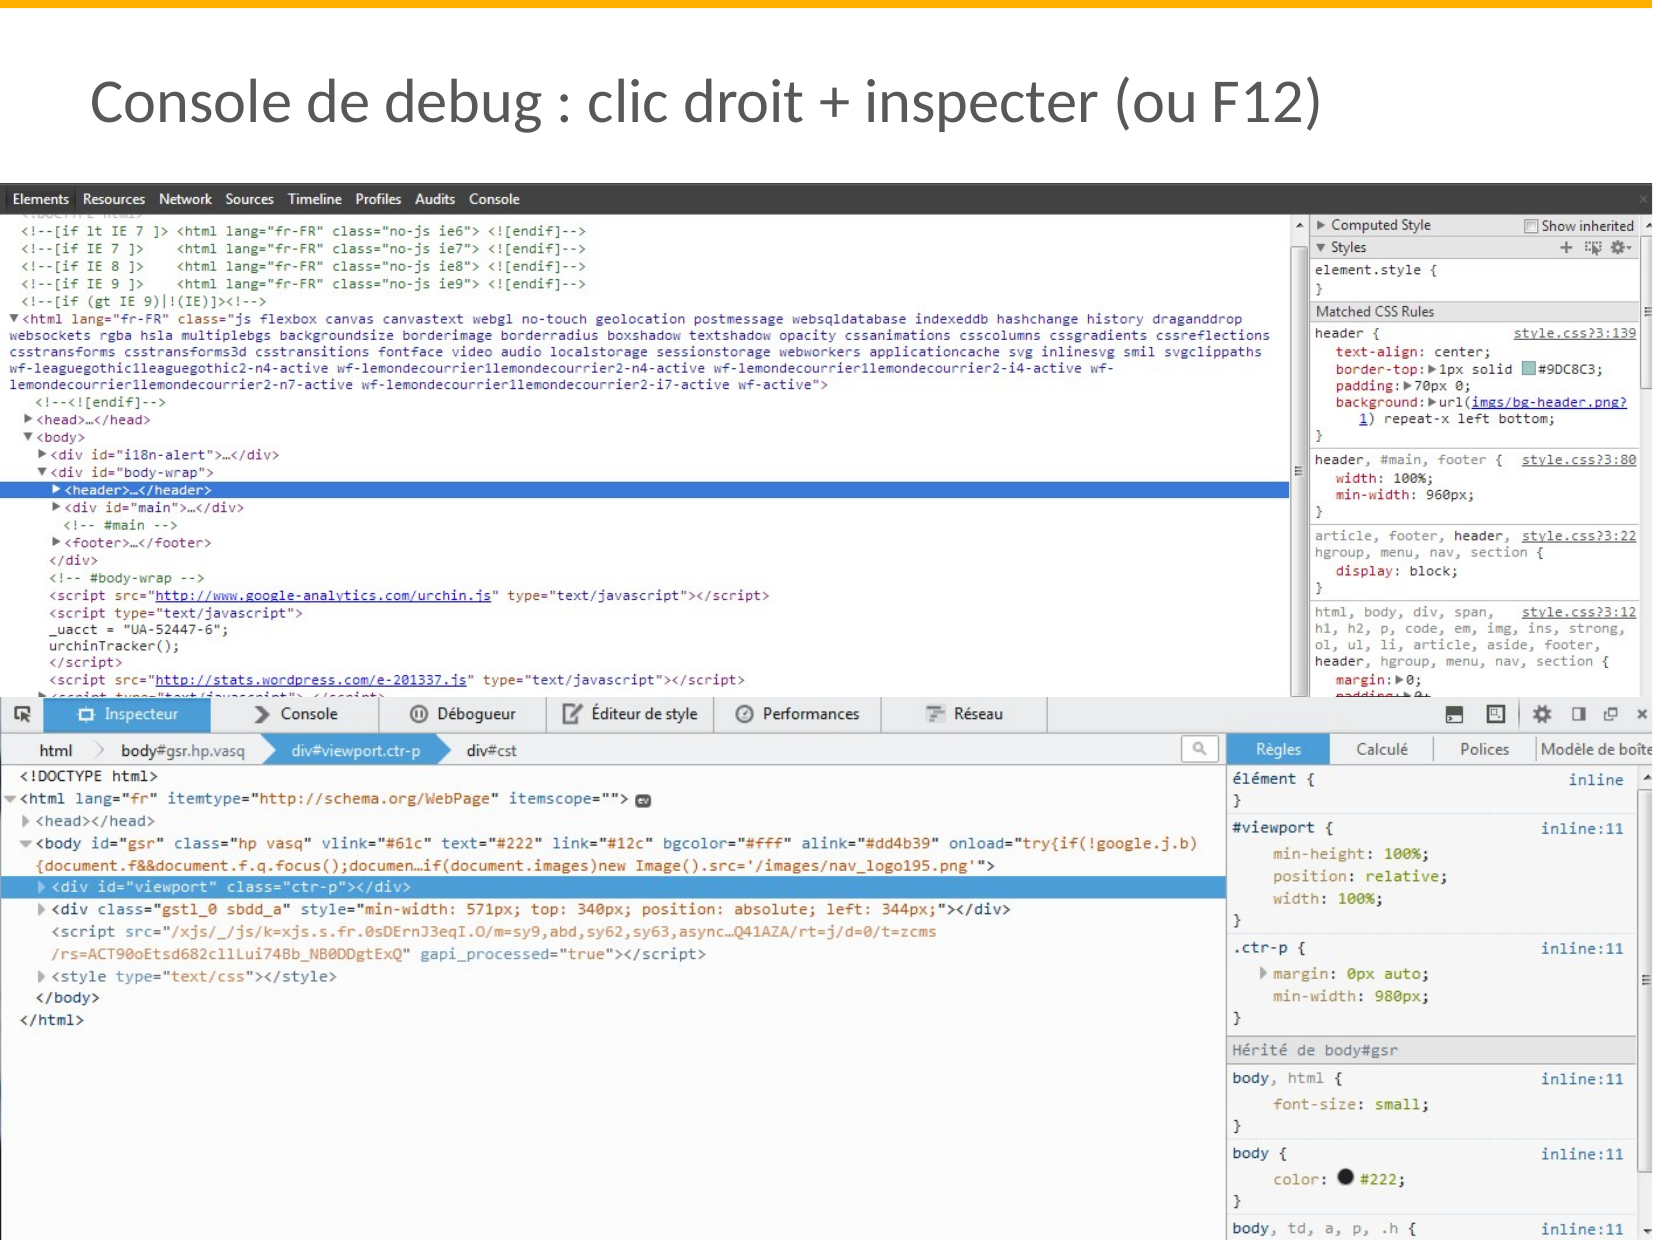

# Console de debug : clic droit + inspecter (ou F12)
Initiation HTML CSS - Stéphanie Walter - 2016 / 2017
184